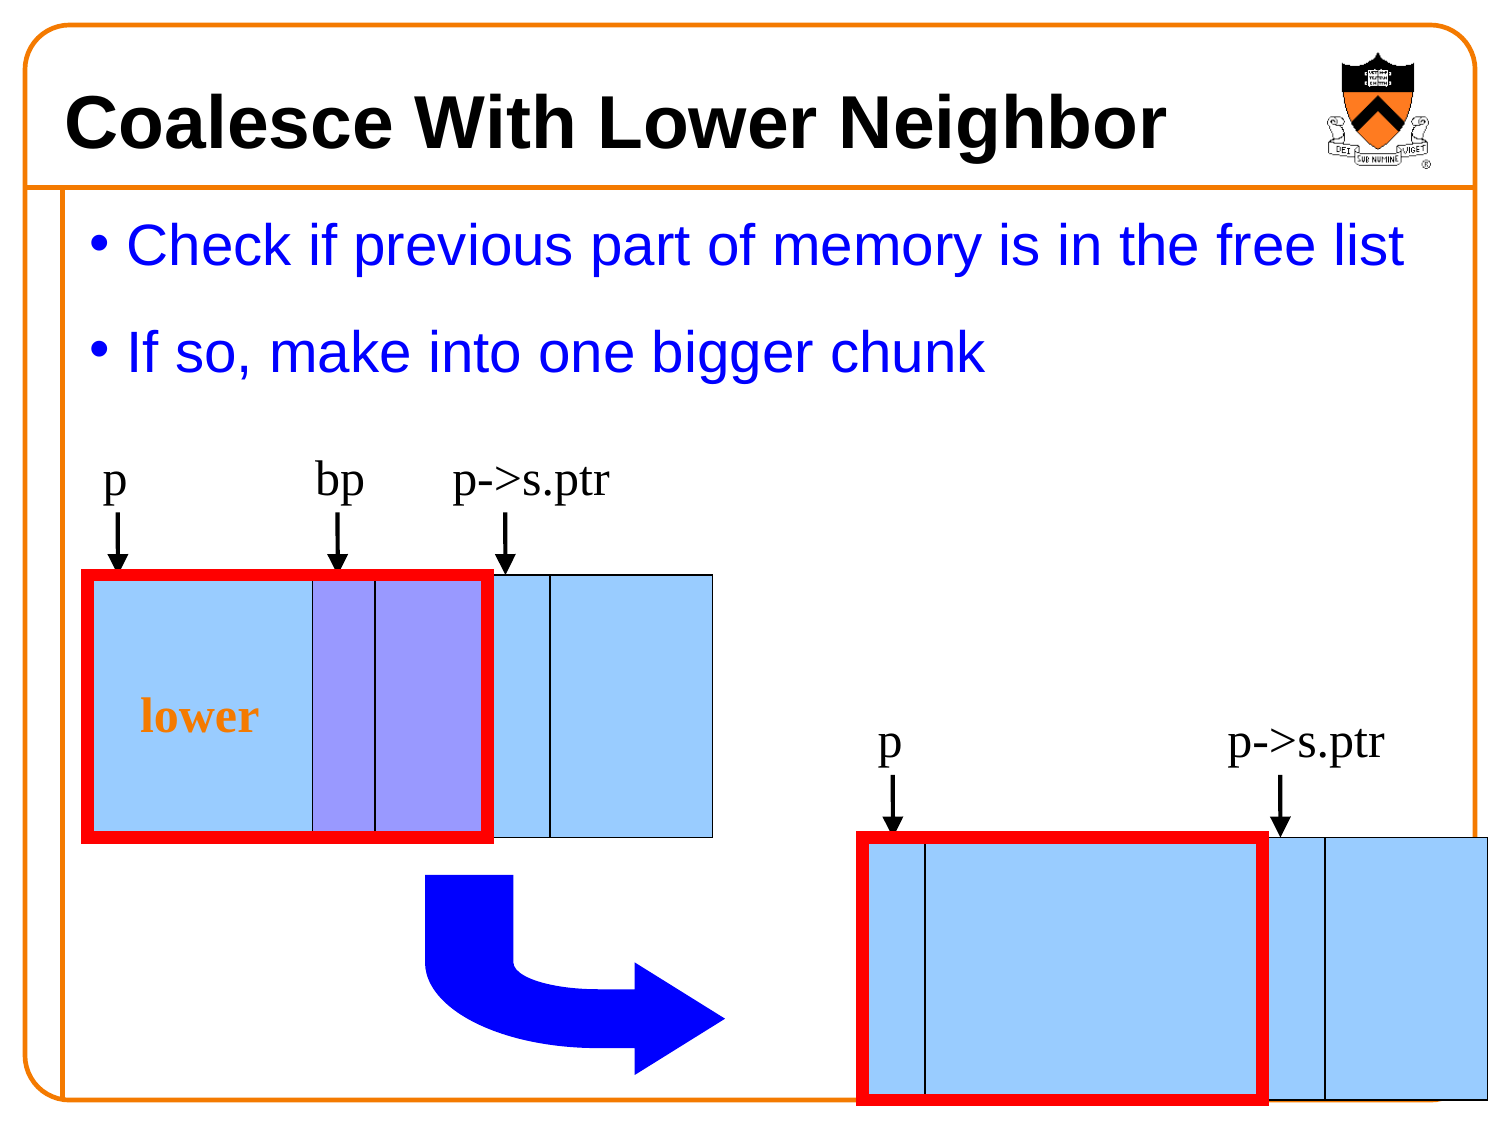

# Coalesce With Lower Neighbor
Check if previous part of memory is in the free list
If so, make into one bigger chunk
p
bp
p->s.ptr
lower
p
p->s.ptr
14